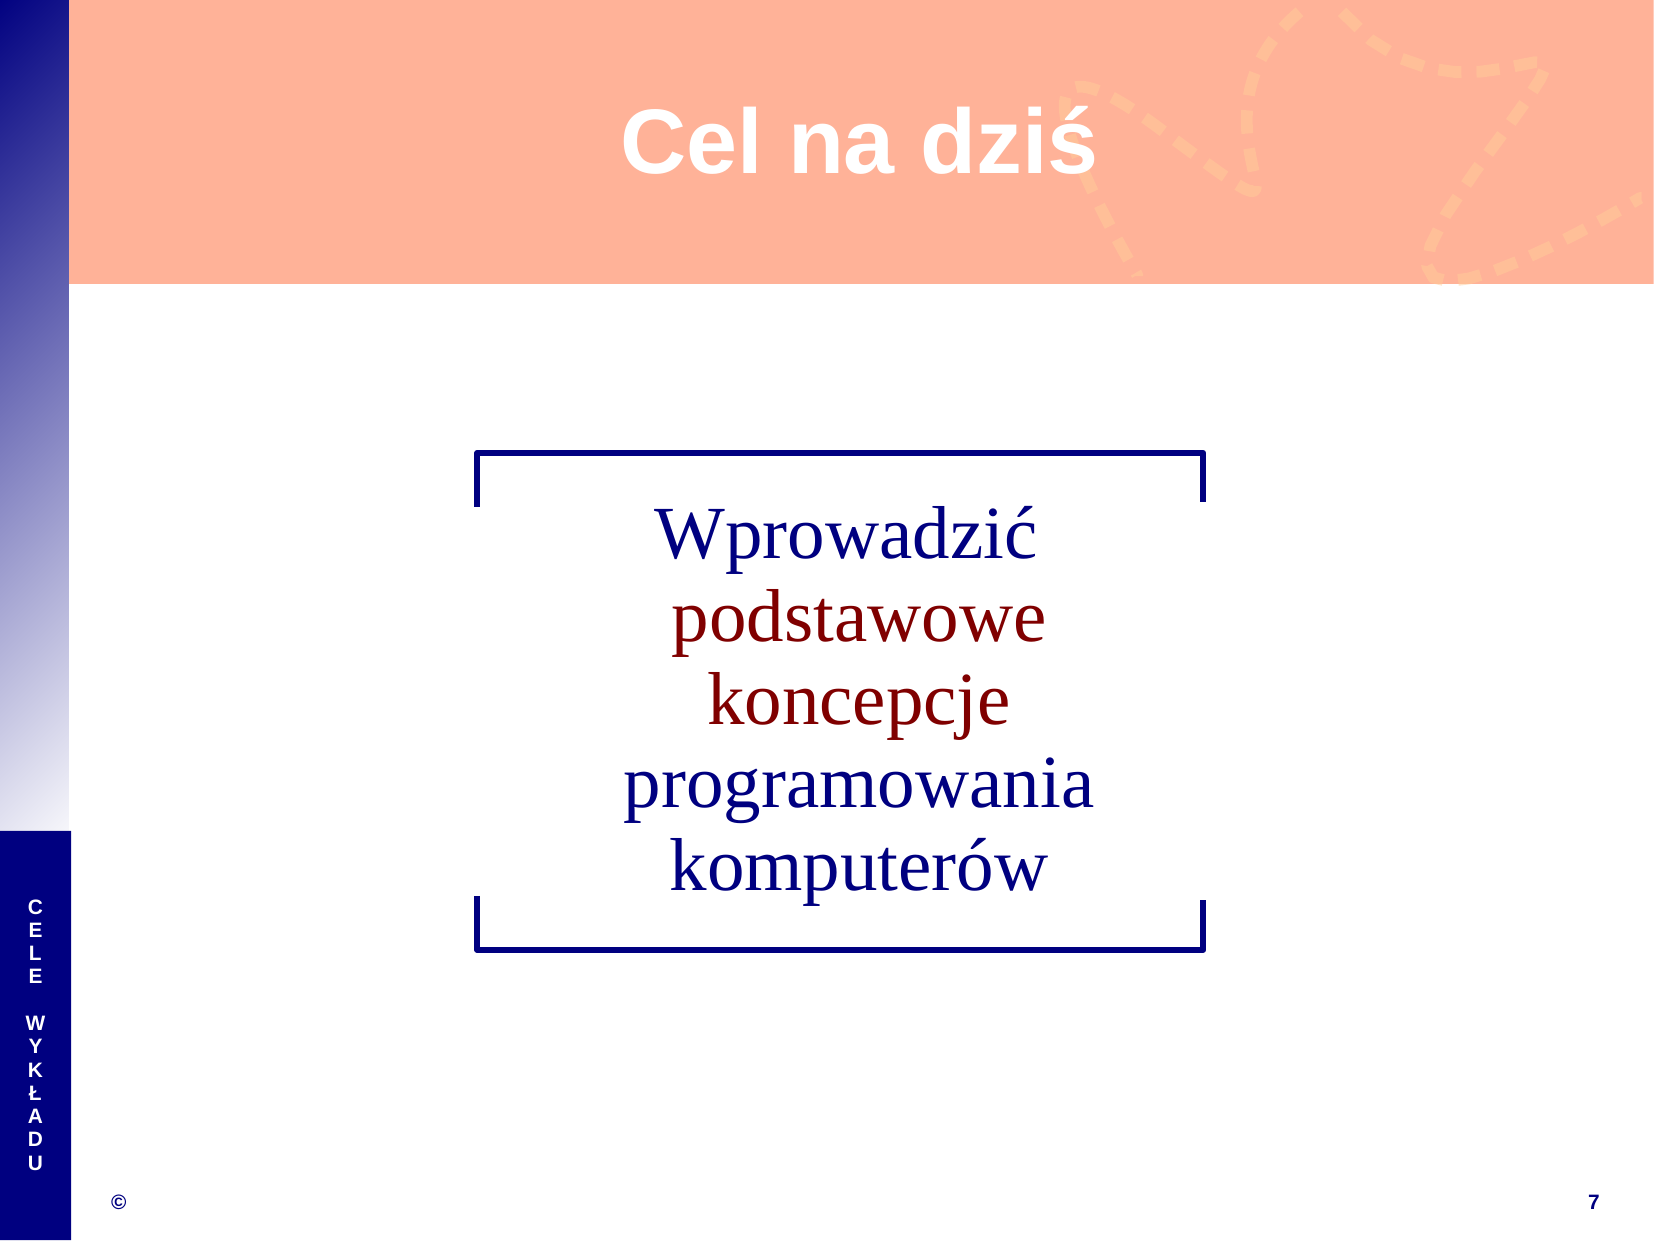

# Cel na dziś
Wprowadzić
podstawowe koncepcje
programowania komputerów
C
E
L
E
W
Y
K
Ł
A
D
U